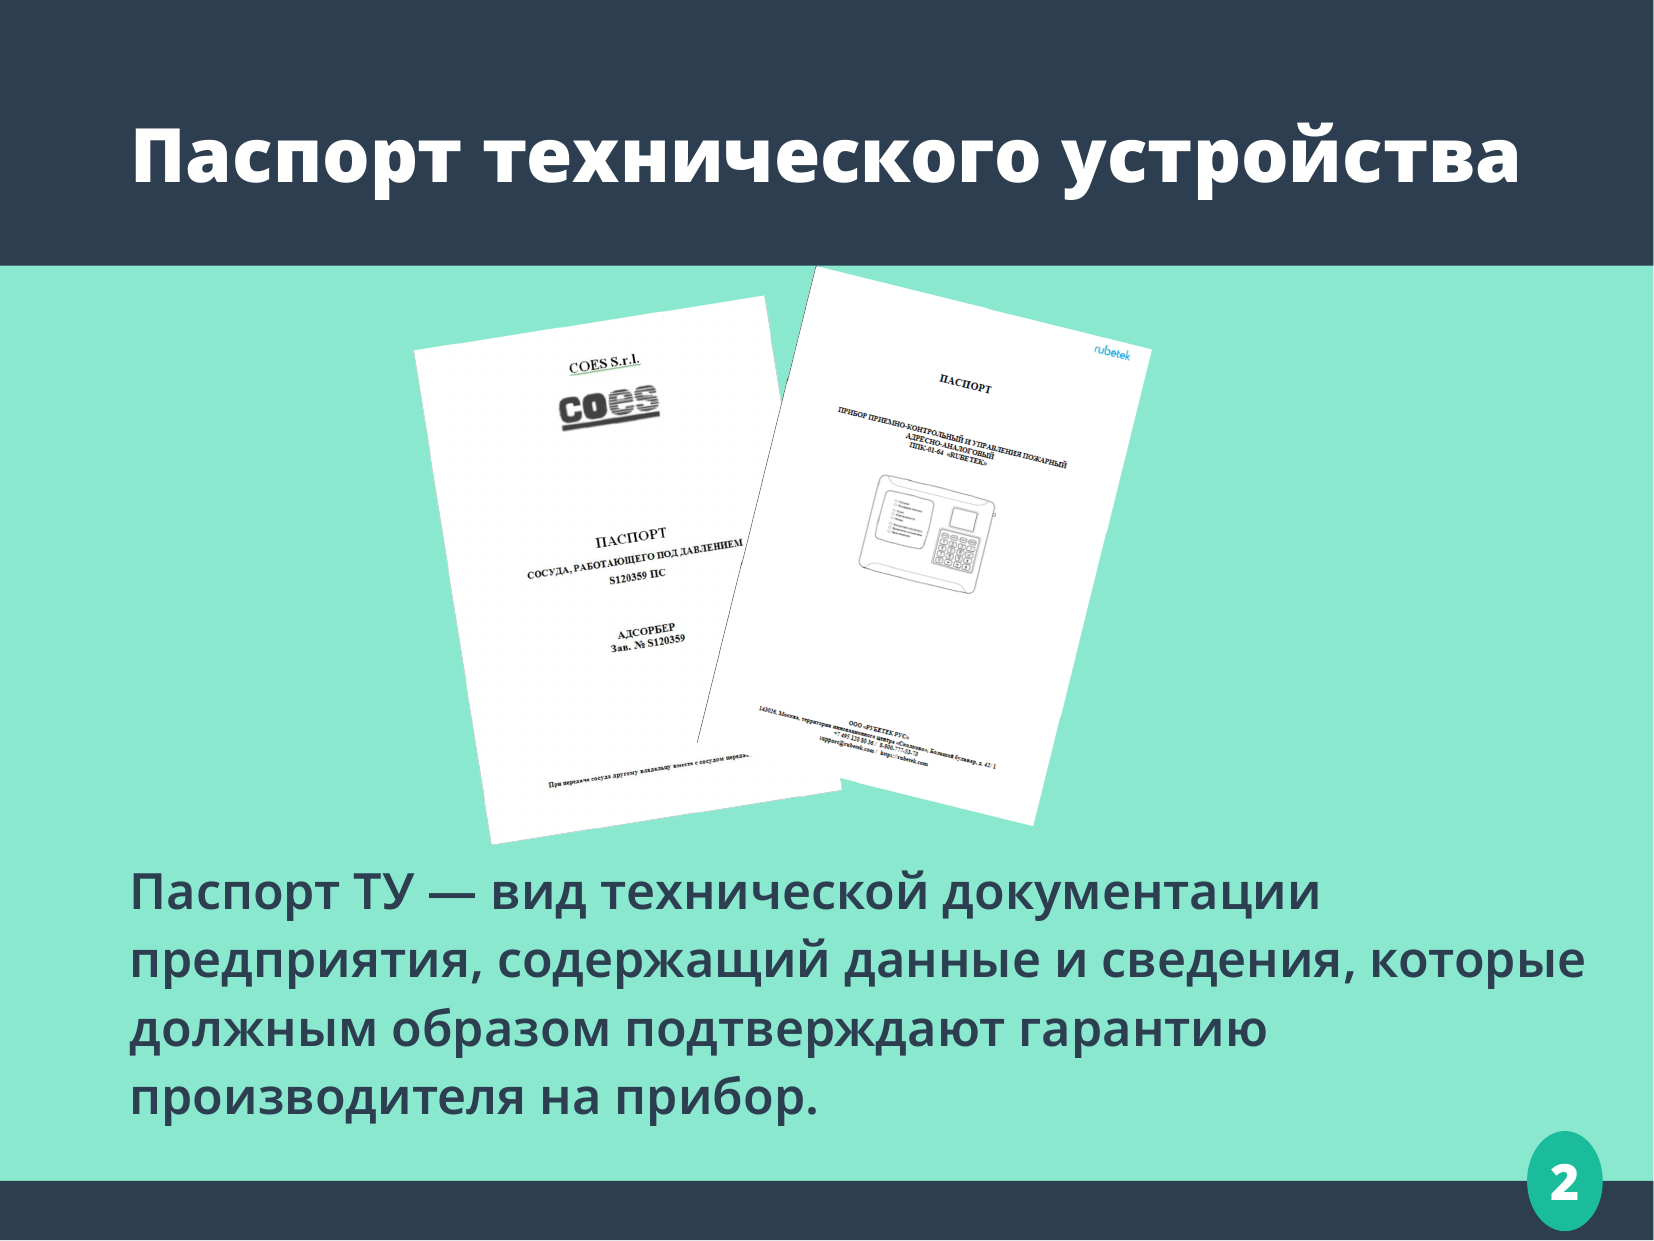

# Паспорт технического устройства
Паспорт ТУ — вид технической документации предприятия, содержащий данные и сведения, которые должным образом подтверждают гарантию производителя на прибор.